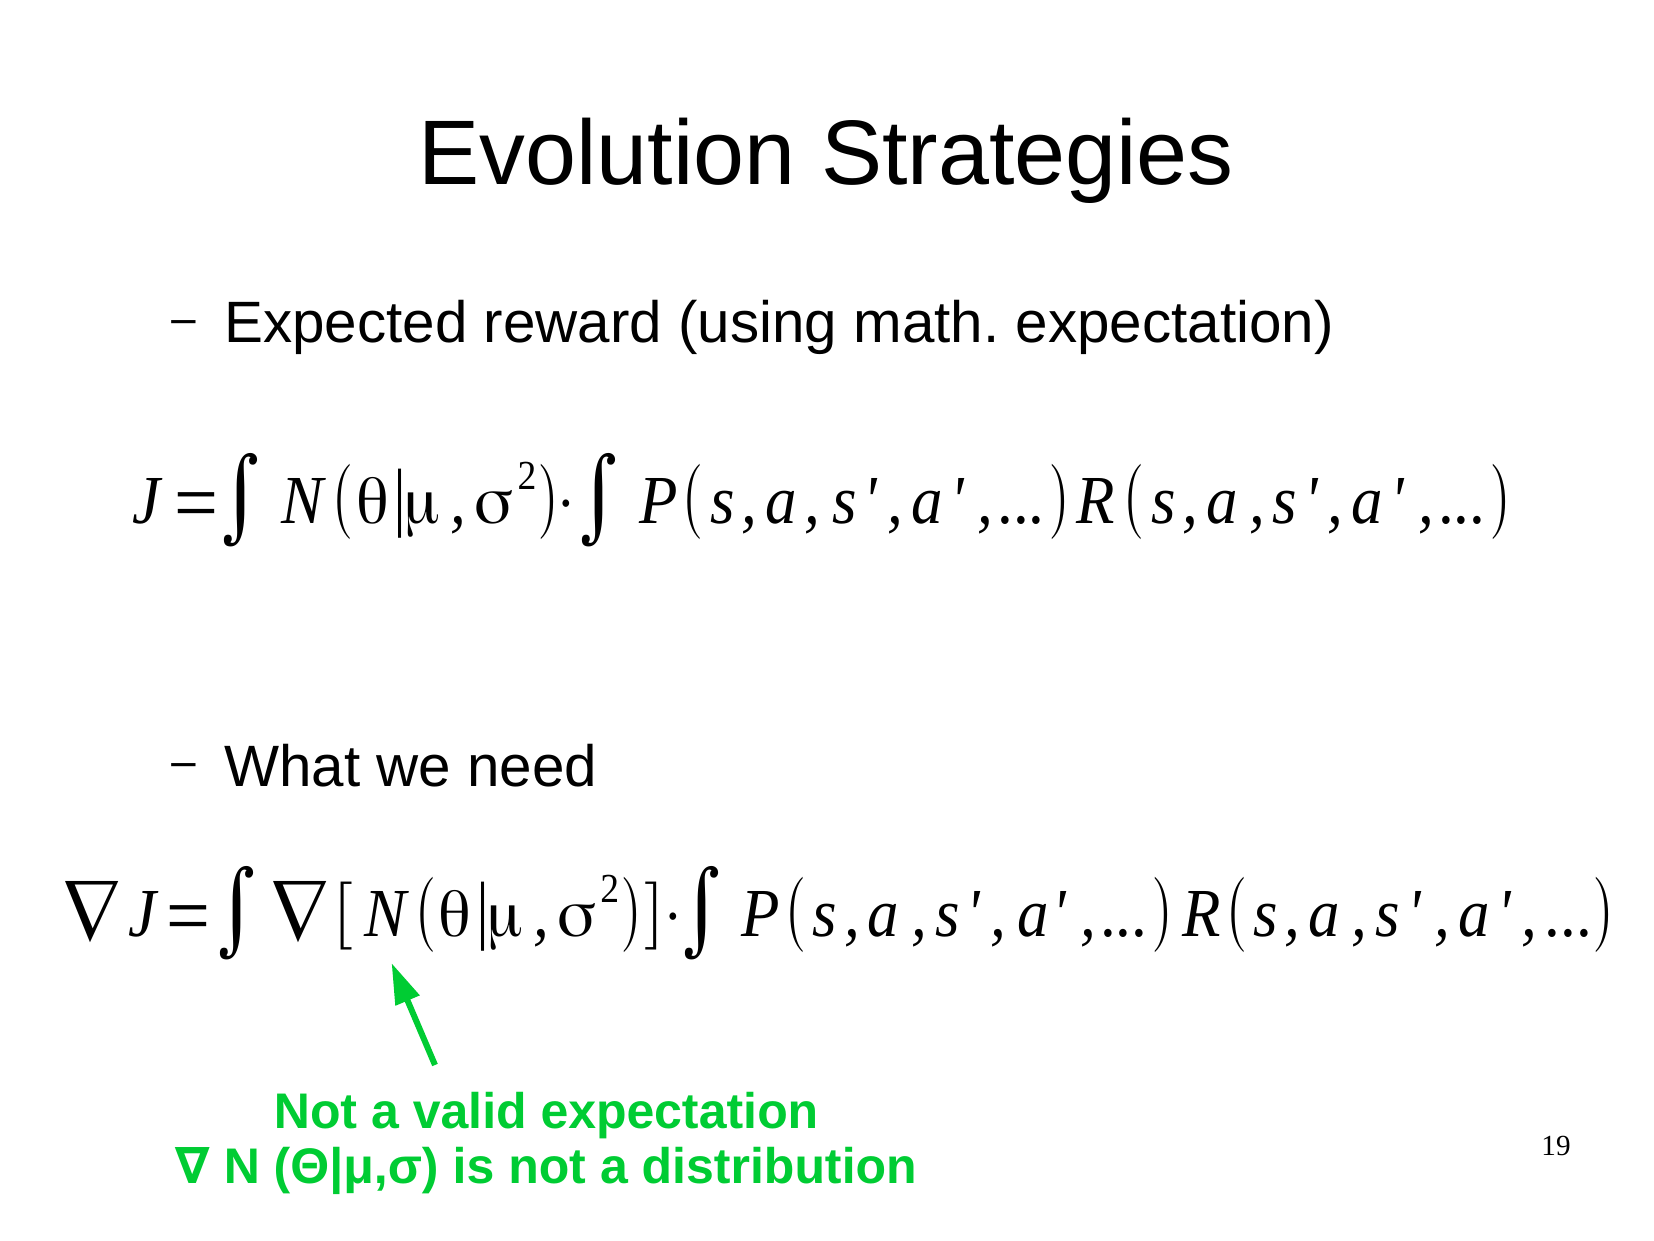

# Evolution Strategies
Expected reward (using math. expectation)
What we need
Not a valid expectation
∇ N (Θ|μ,σ) is not a distribution
19